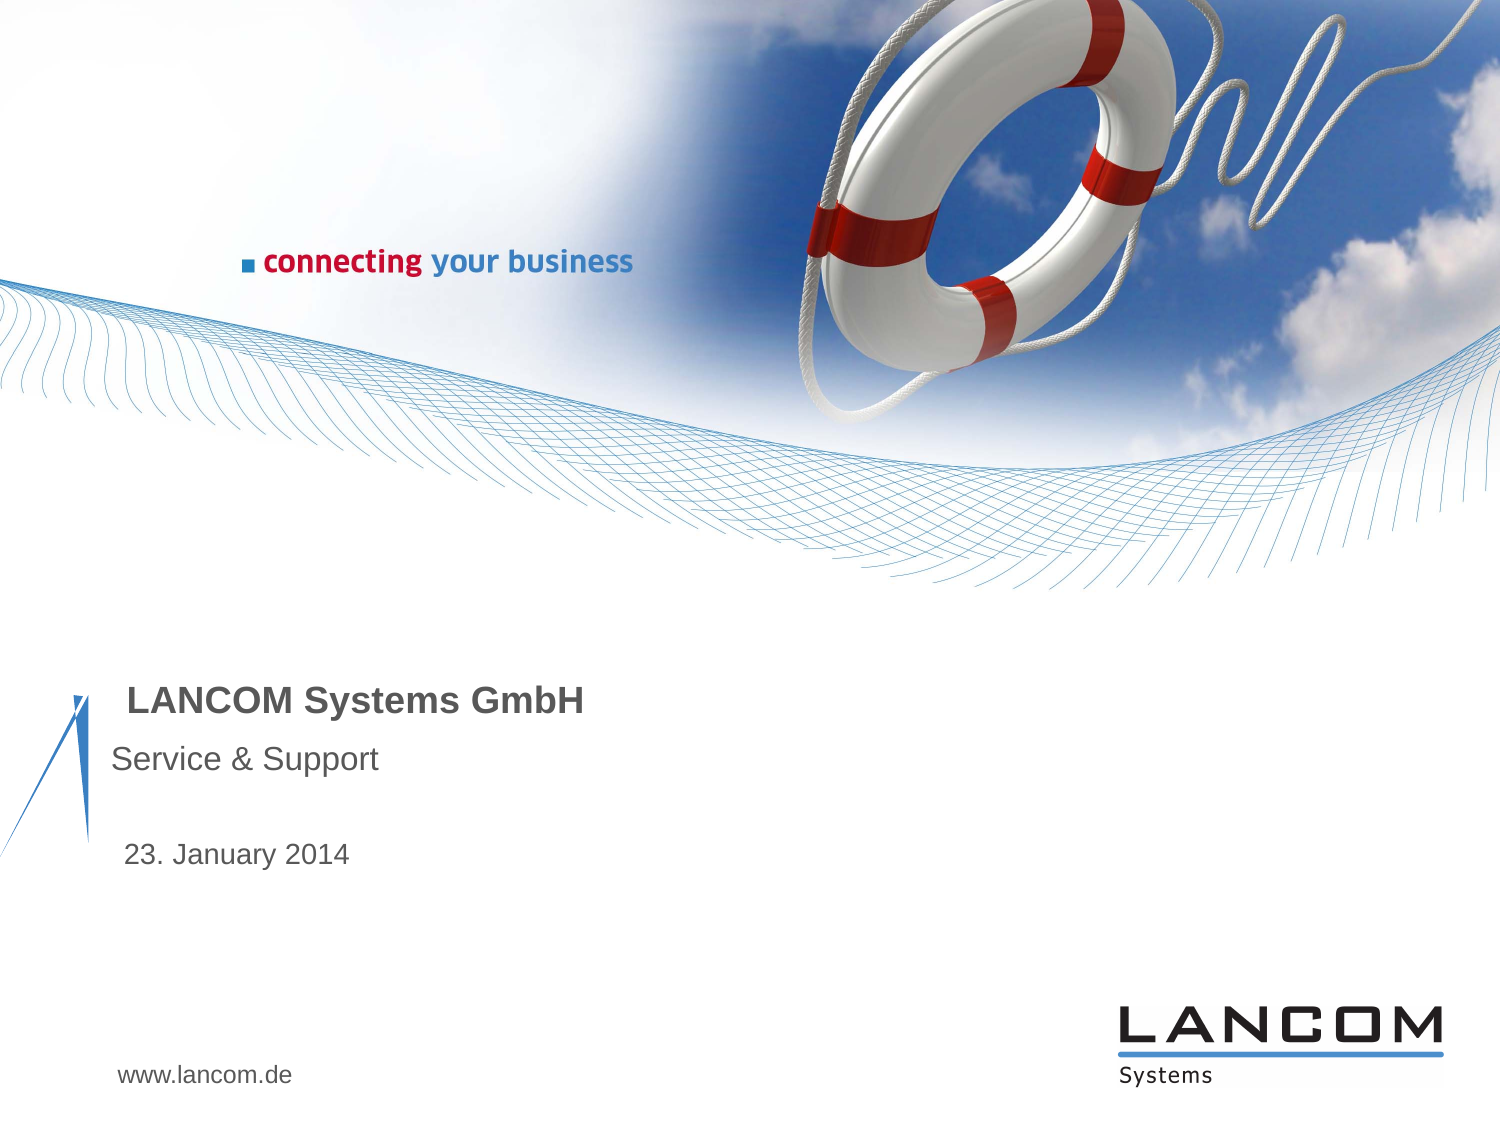

LANCOM Systems GmbH
# Service & Support
23. January 2014